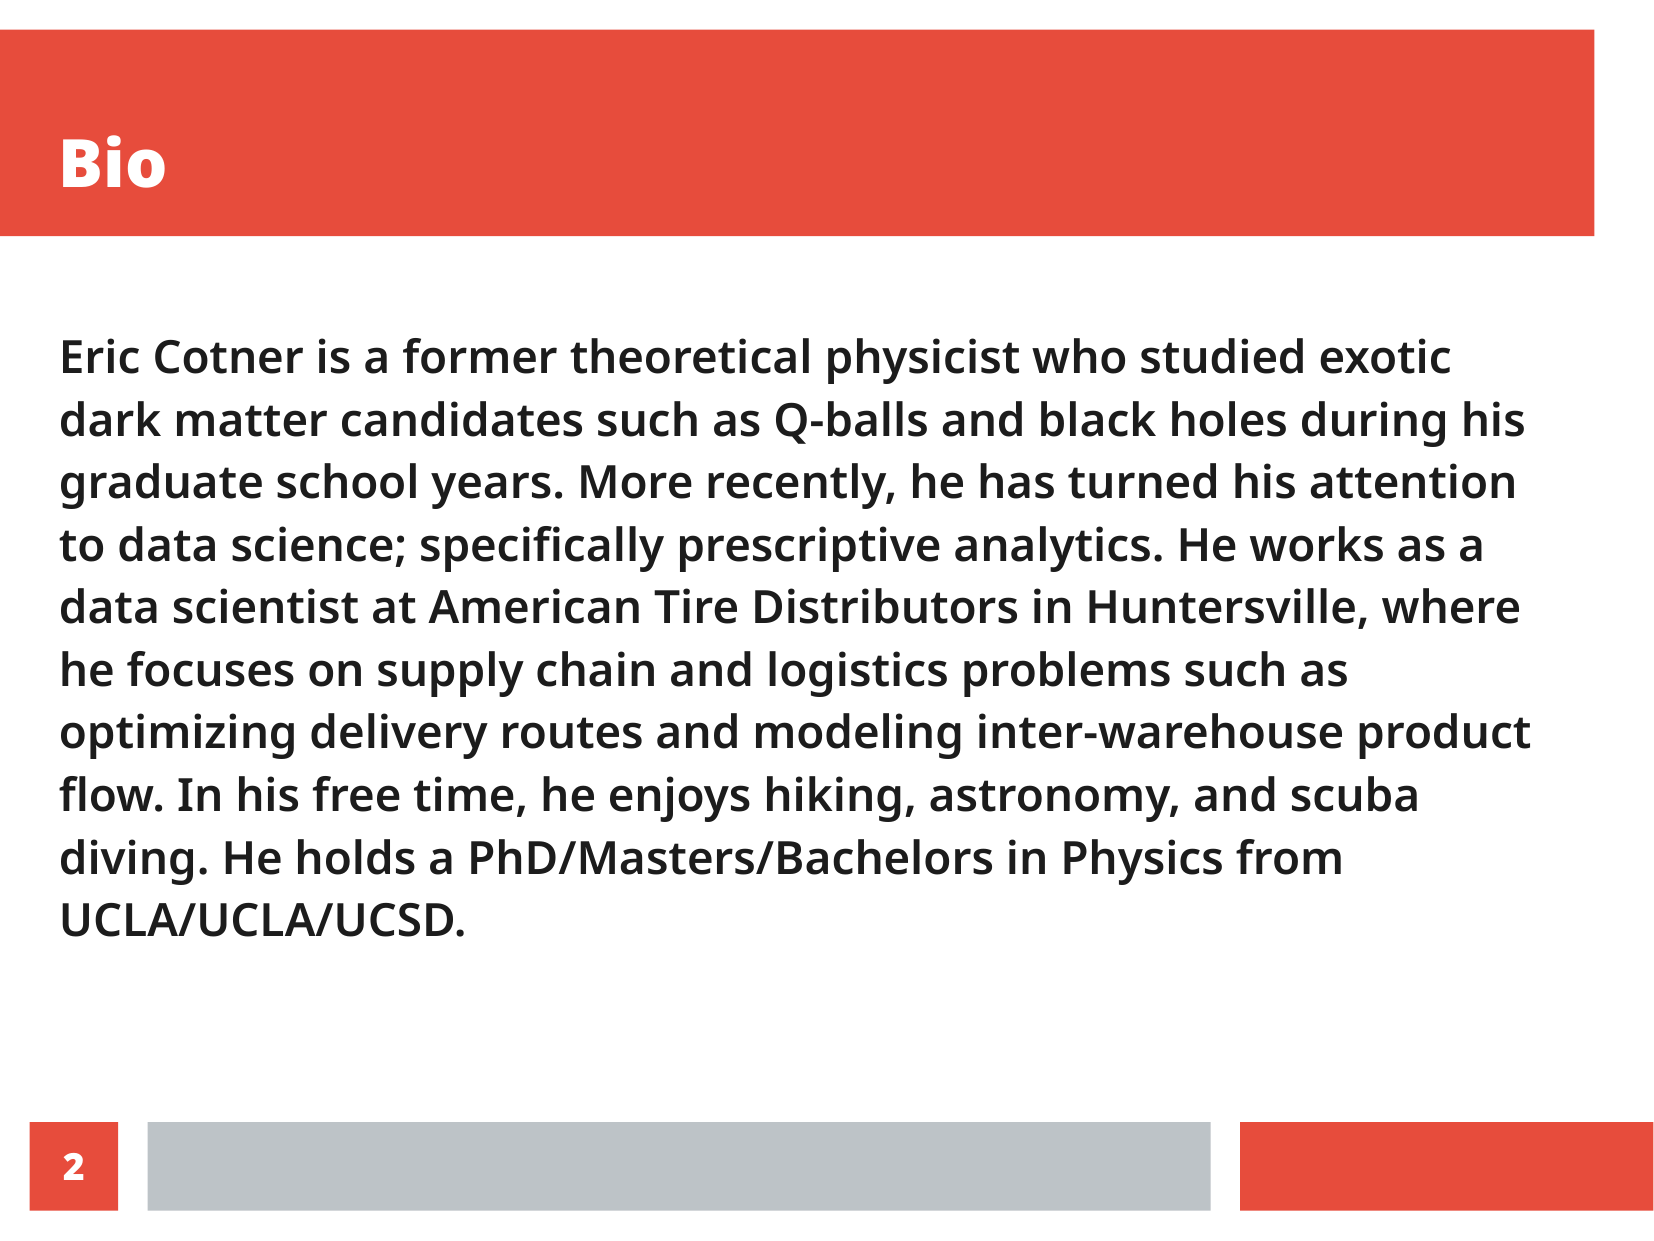

# Bio
Eric Cotner is a former theoretical physicist who studied exotic dark matter candidates such as Q-balls and black holes during his graduate school years. More recently, he has turned his attention to data science; specifically prescriptive analytics. He works as a data scientist at American Tire Distributors in Huntersville, where he focuses on supply chain and logistics problems such as optimizing delivery routes and modeling inter-warehouse product flow. In his free time, he enjoys hiking, astronomy, and scuba diving. He holds a PhD/Masters/Bachelors in Physics from UCLA/UCLA/UCSD.
2